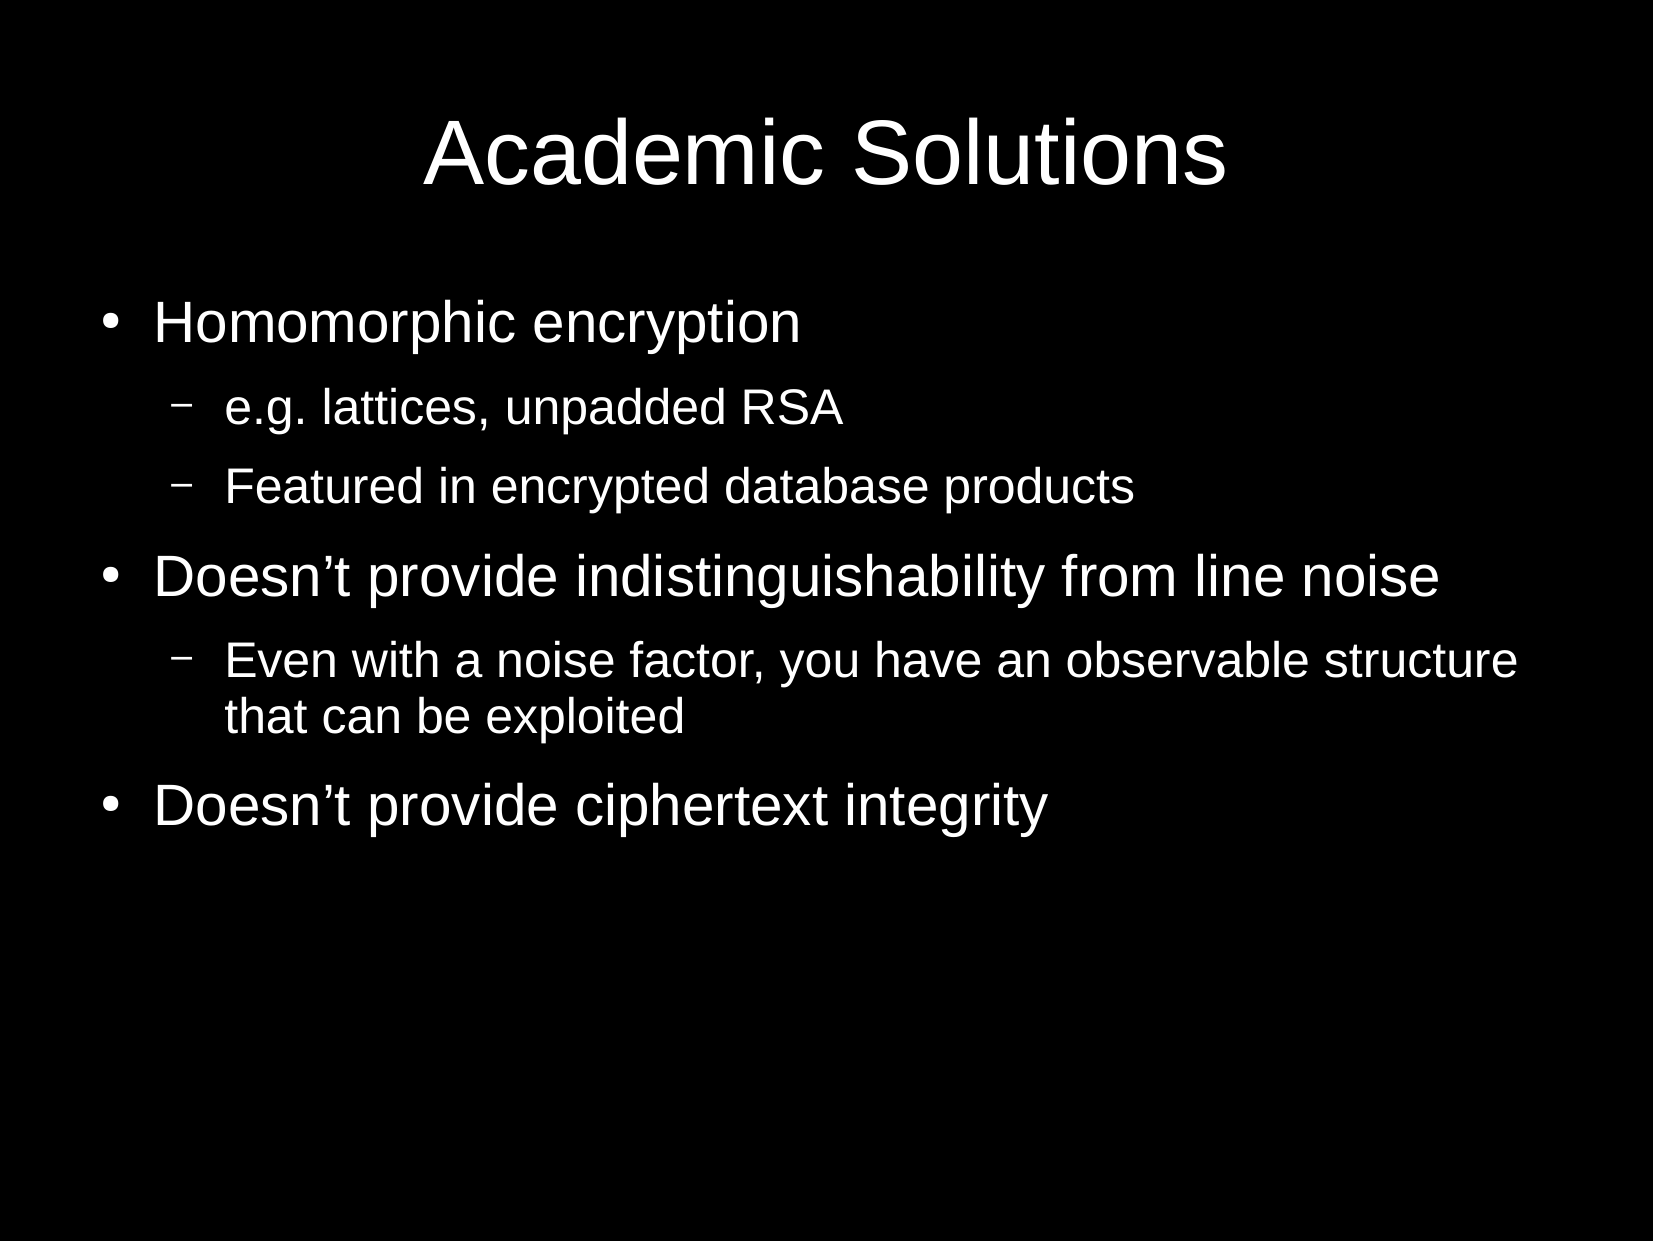

# Academic Solutions
Homomorphic encryption
e.g. lattices, unpadded RSA
Featured in encrypted database products
Doesn’t provide indistinguishability from line noise
Even with a noise factor, you have an observable structure that can be exploited
Doesn’t provide ciphertext integrity